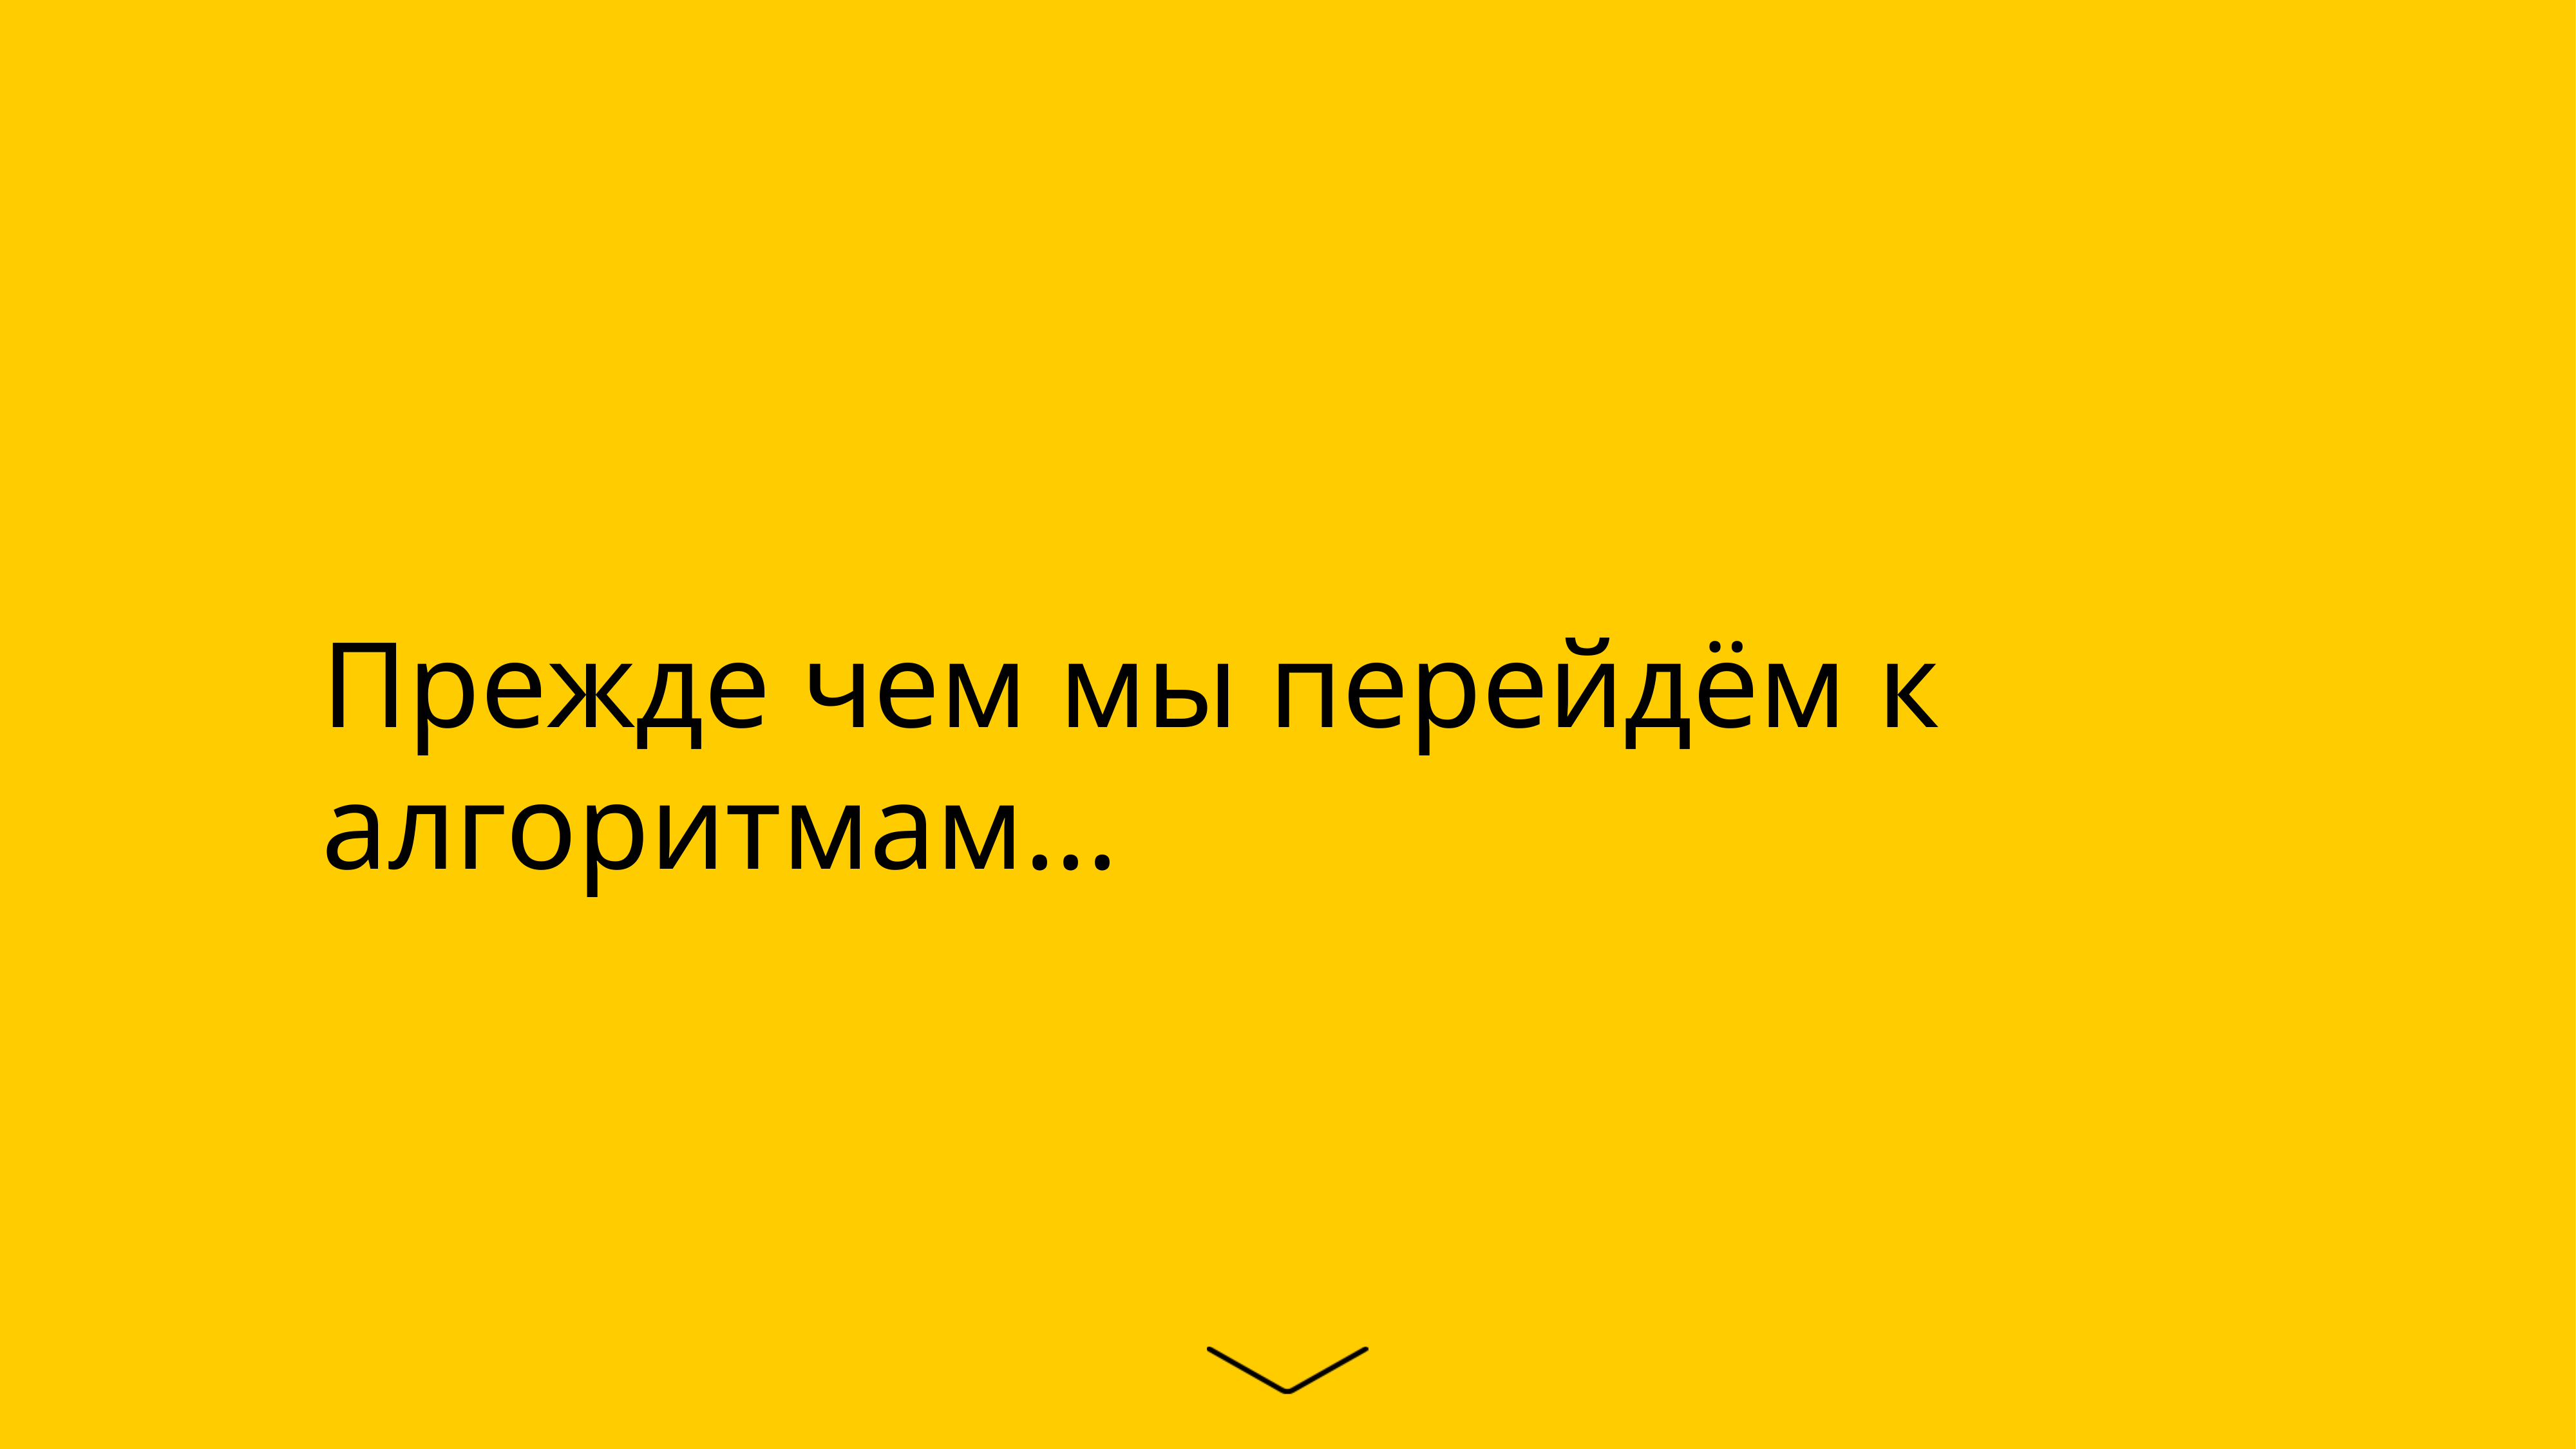

# Прежде чем мы перейдём к алгоритмам...